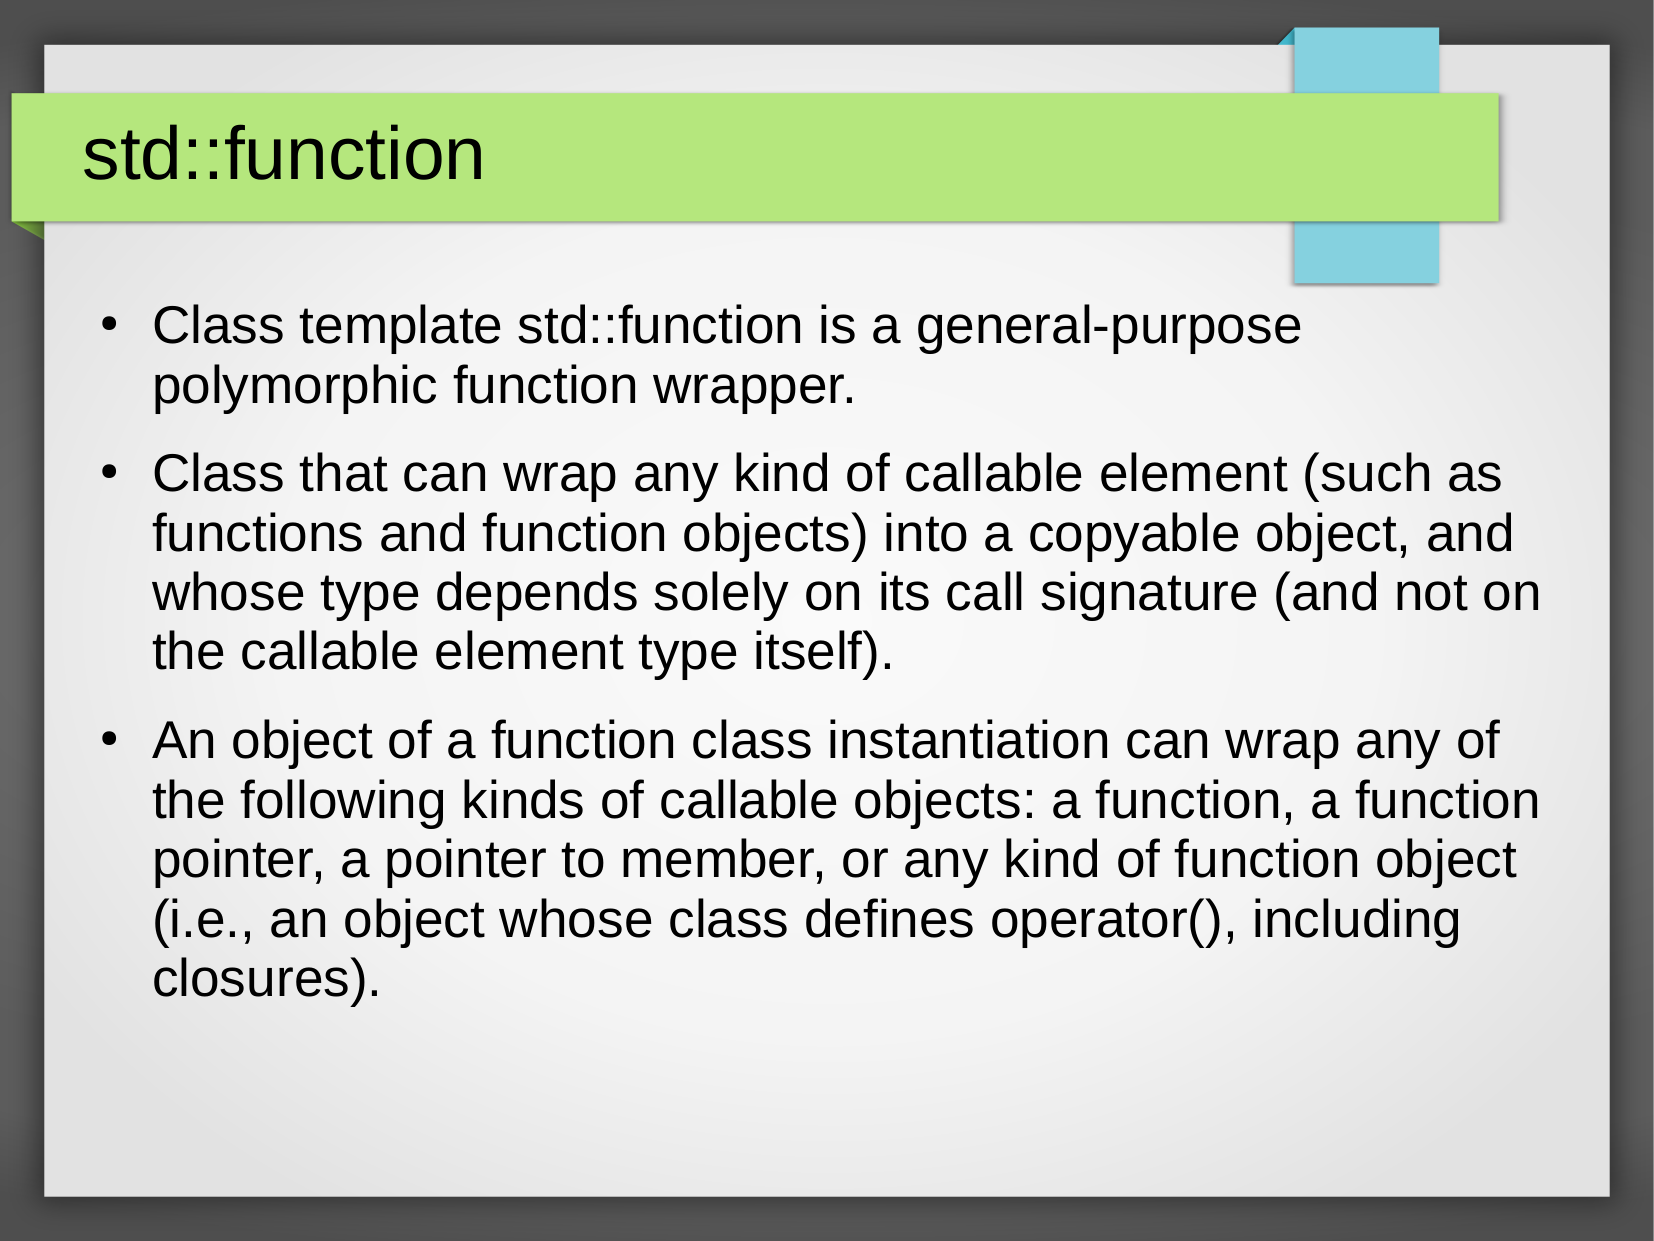

# std::function
Class template std::function is a general-purpose polymorphic function wrapper.
Class that can wrap any kind of callable element (such as functions and function objects) into a copyable object, and whose type depends solely on its call signature (and not on the callable element type itself).
An object of a function class instantiation can wrap any of the following kinds of callable objects: a function, a function pointer, a pointer to member, or any kind of function object (i.e., an object whose class defines operator(), including closures).